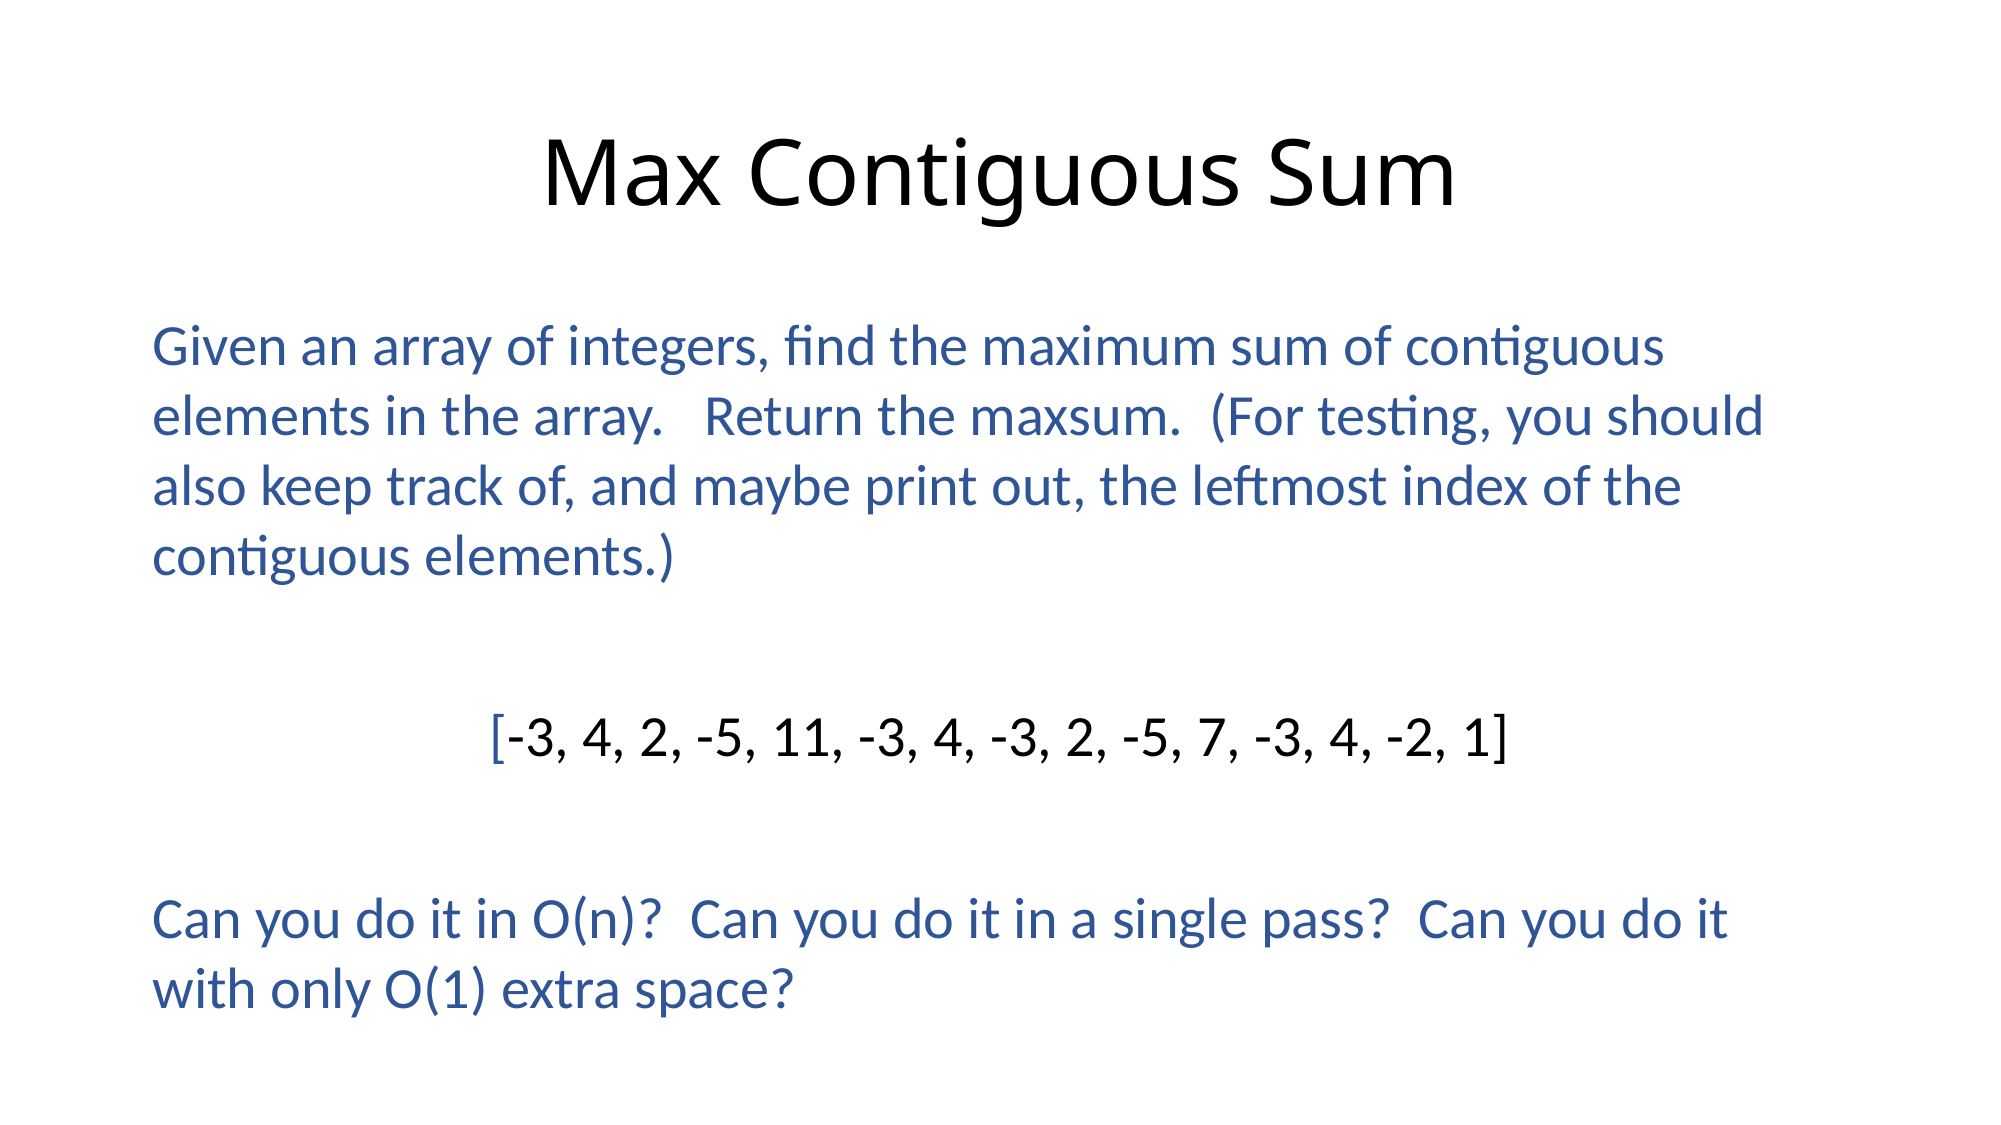

# Max Contiguous Sum
Given an array of integers, find the maximum sum of contiguous elements in the array. Return the maxsum. (For testing, you should also keep track of, and maybe print out, the leftmost index of the contiguous elements.)
[-3, 4, 2, -5, 11, -3, 4, -3, 2, -5, 7, -3, 4, -2, 1]
Can you do it in O(n)? Can you do it in a single pass? Can you do it with only O(1) extra space?